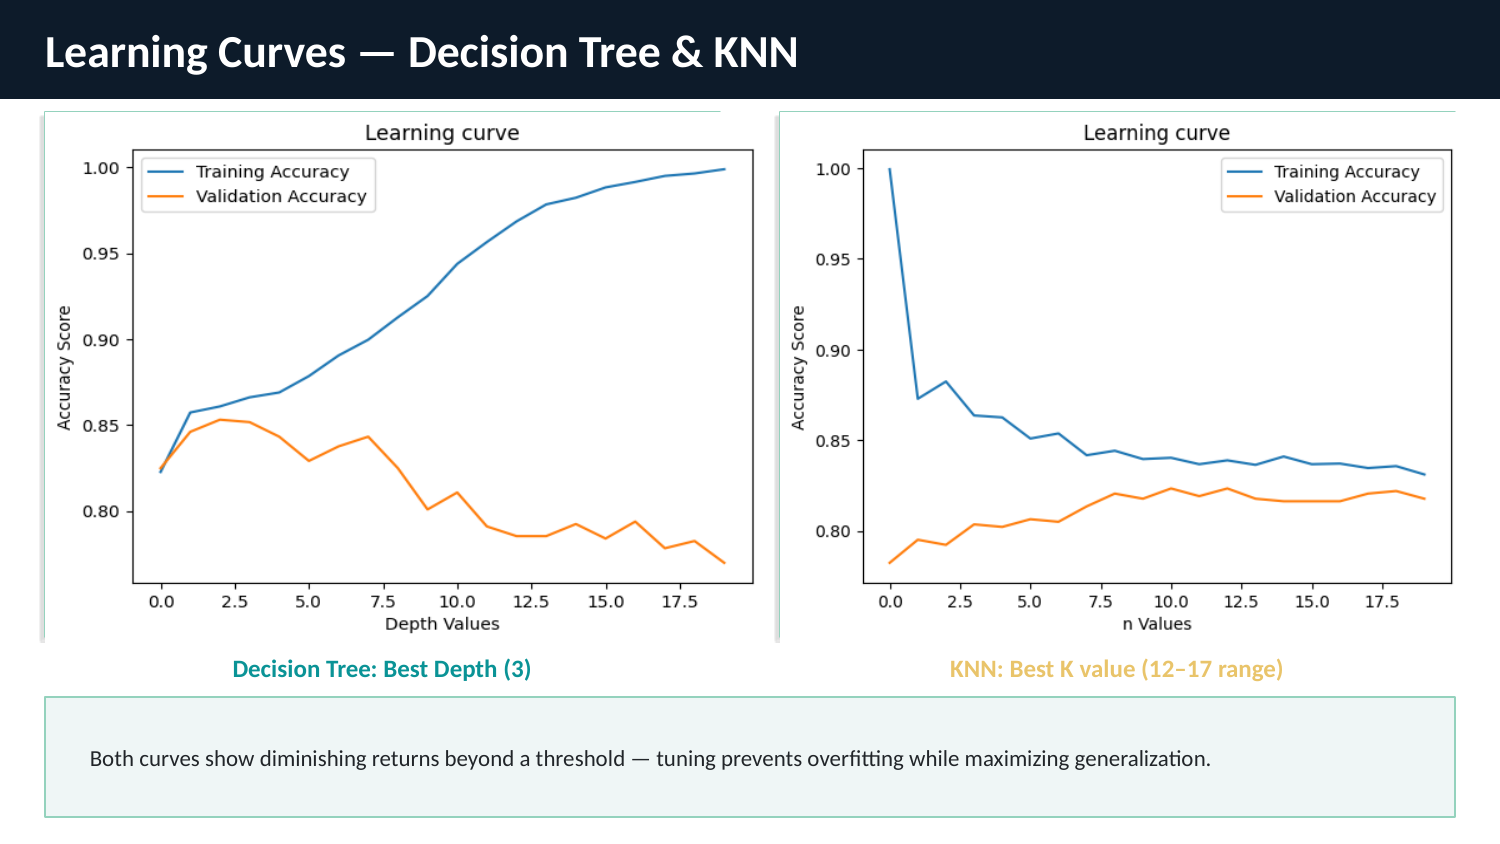

Learning Curves — Decision Tree & KNN
[ INSERT: Decision Tree Learning Curve from Notebook
(Training vs Validation Accuracy by Depth) ]
[ INSERT: KNN Learning Curve from Notebook
(Training vs Validation Accuracy by K) ]
Decision Tree: Best Depth (3)
KNN: Best K value (12–17 range)
Both curves show diminishing returns beyond a threshold — tuning prevents overfitting while maximizing generalization.